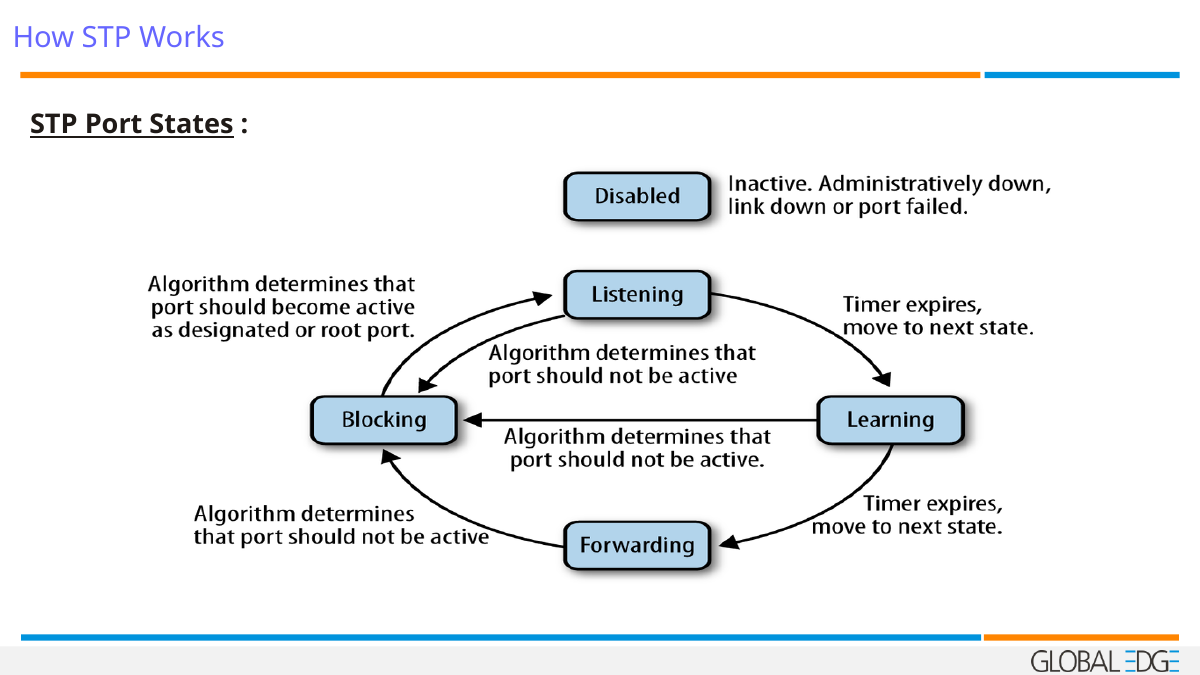

# How STP Works
STP Port States :